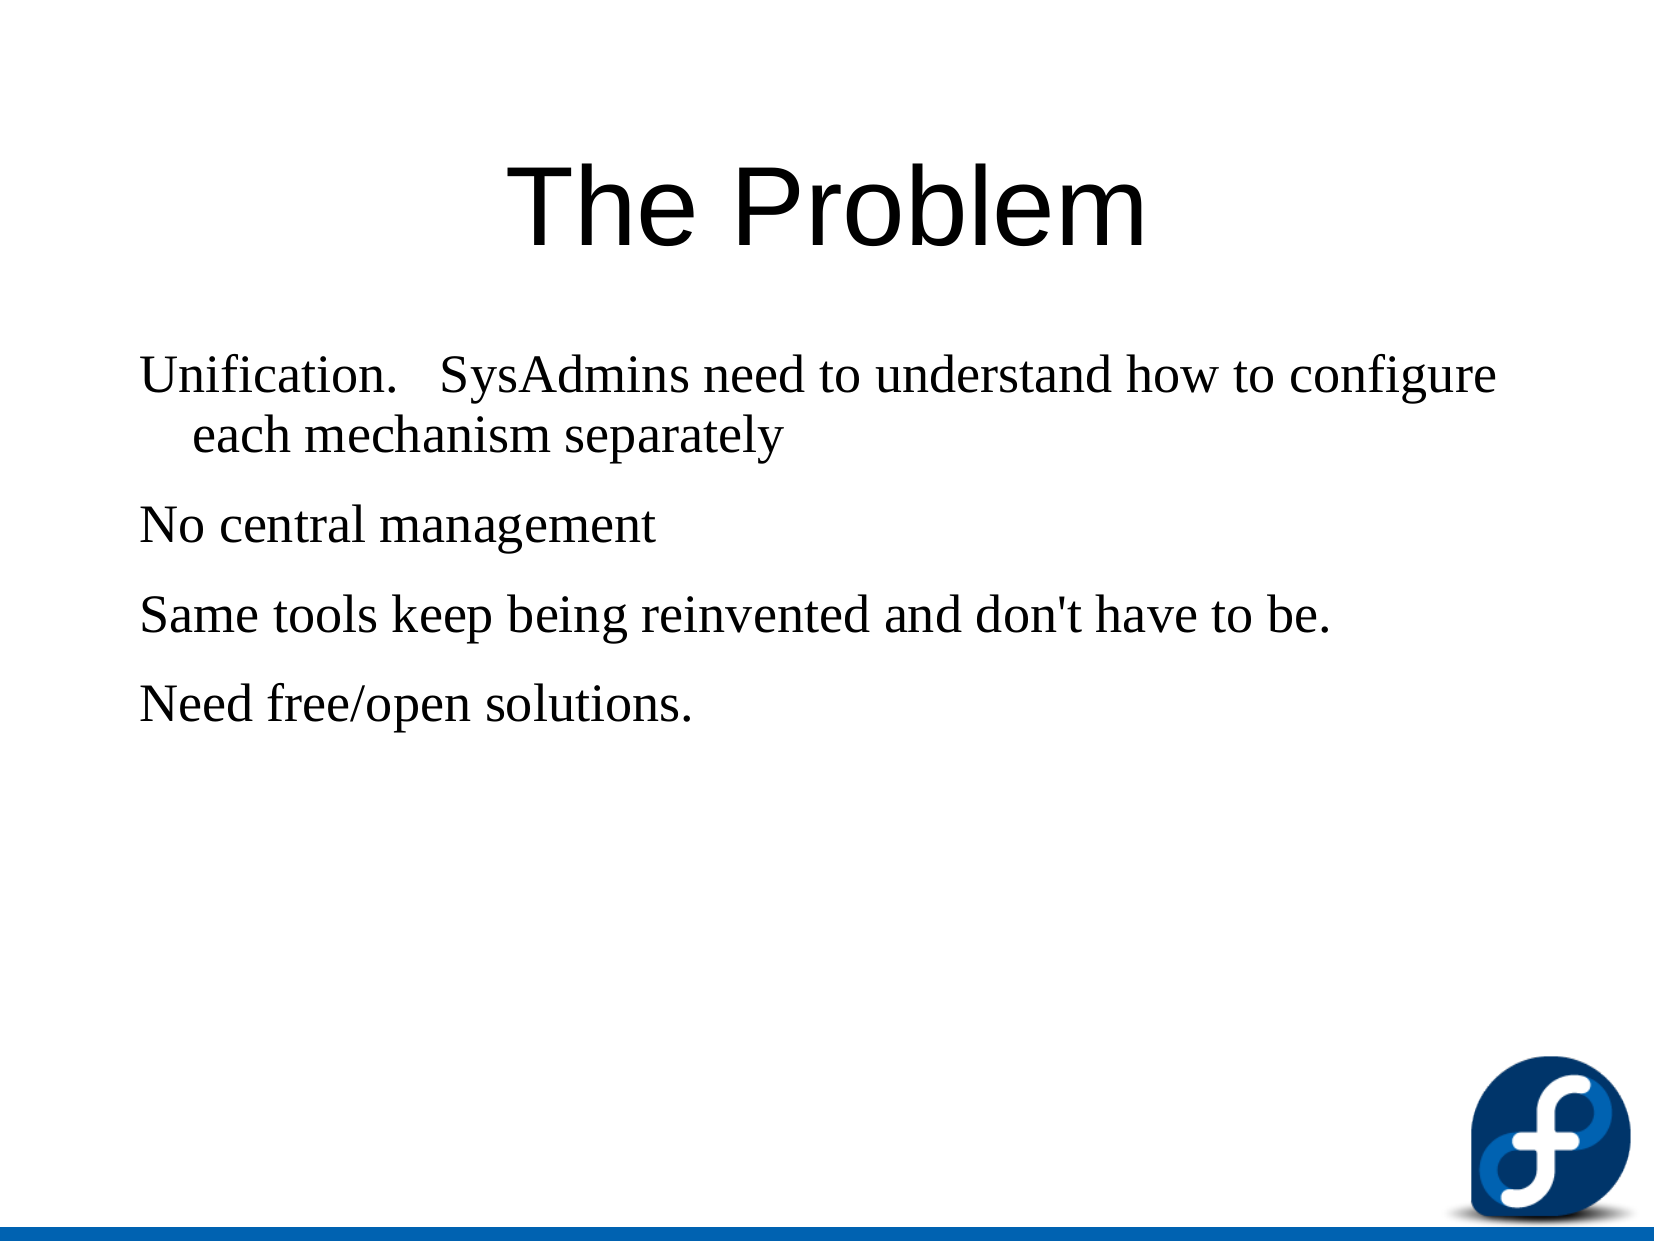

# The Problem
Unification. SysAdmins need to understand how to configure each mechanism separately
No central management
Same tools keep being reinvented and don't have to be.
Need free/open solutions.